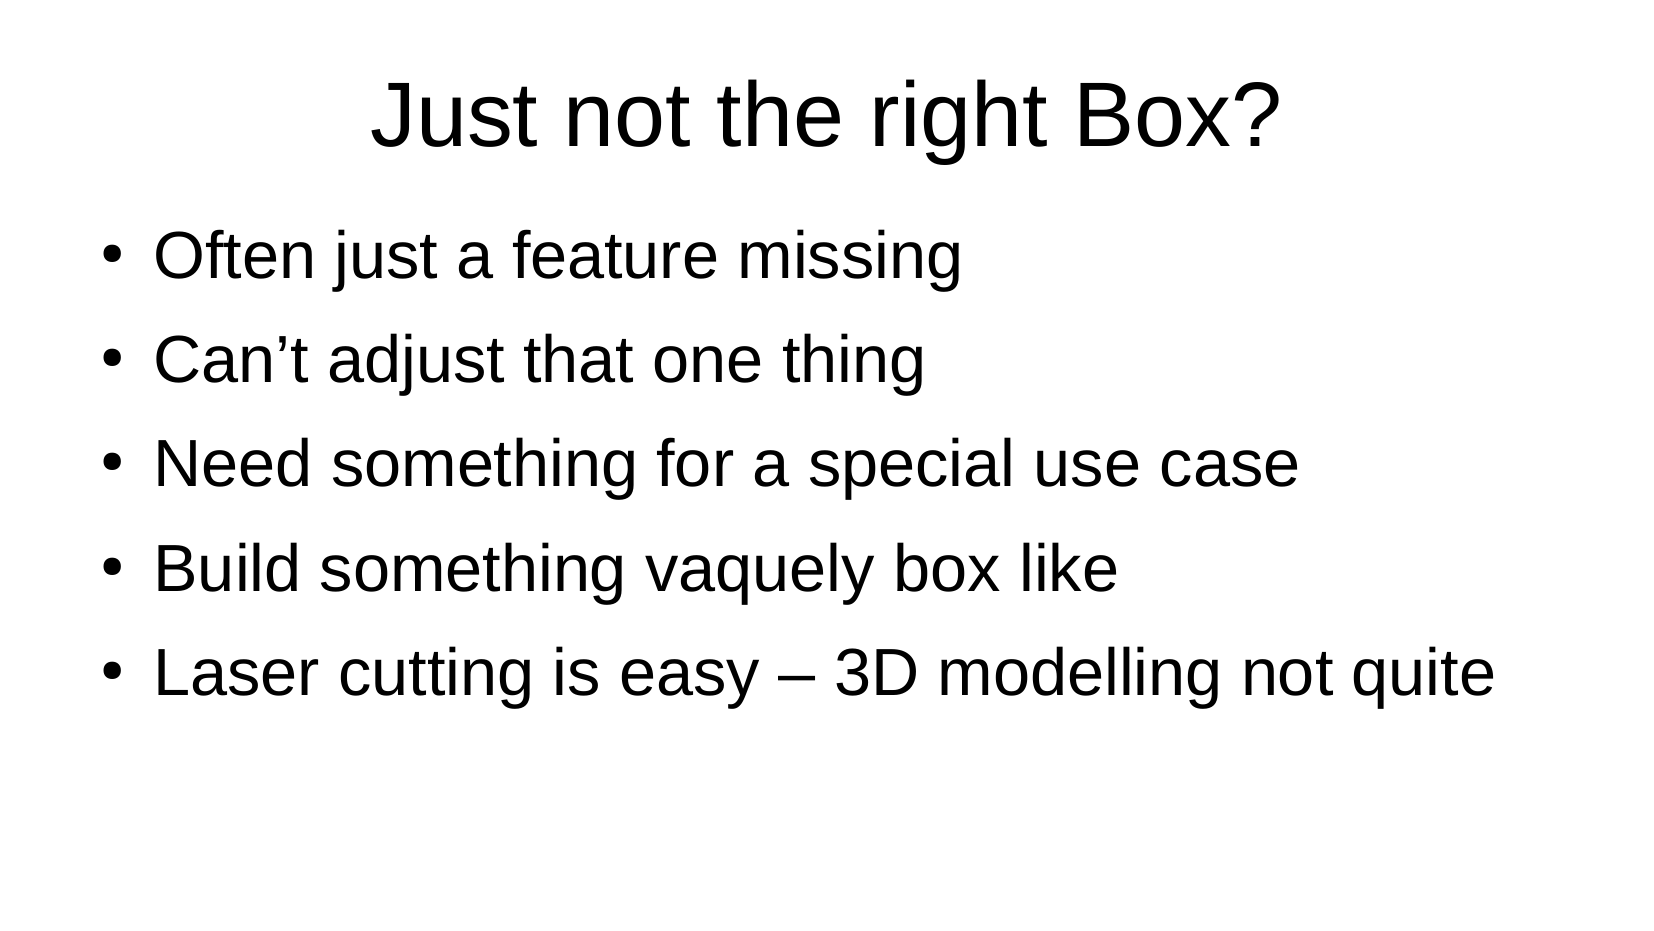

# Just not the right Box?
Often just a feature missing
Can’t adjust that one thing
Need something for a special use case
Build something vaquely box like
Laser cutting is easy – 3D modelling not quite